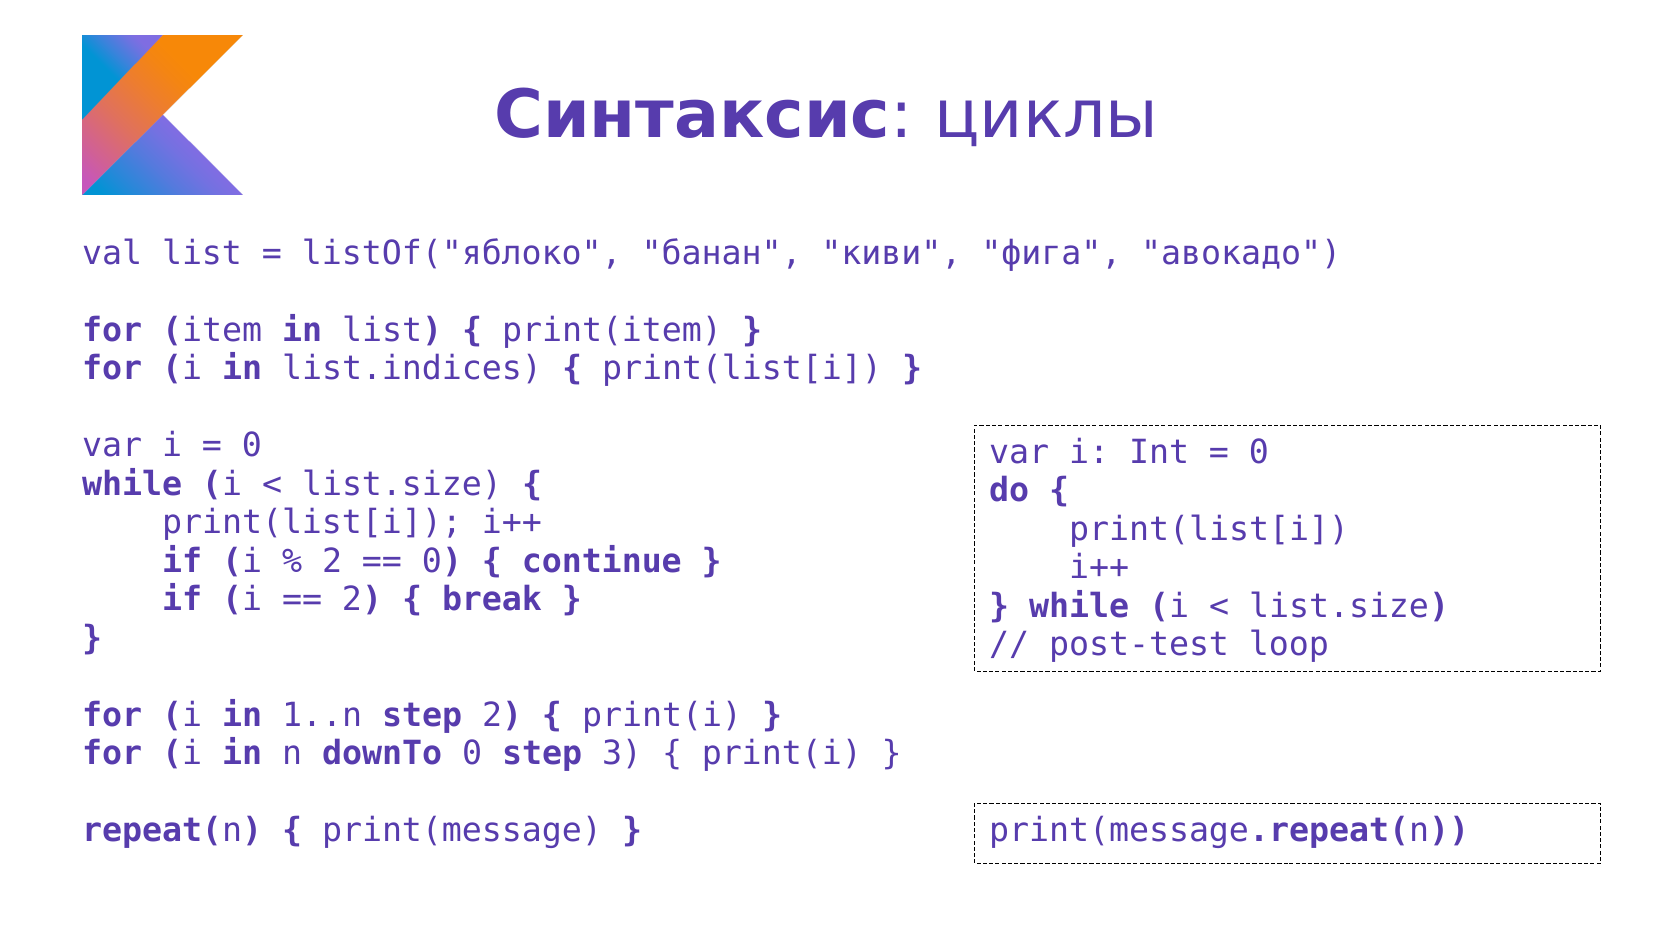

# Синтаксис: циклы
val list = listOf("яблоко", "банан", "киви", "фига", "авокадо")
for (item in list) { print(item) }
for (i in list.indices) { print(list[i]) }
var i = 0
while (i < list.size) {
 print(list[i]); i++
 if (i % 2 == 0) { continue }
 if (i == 2) { break }
}
for (i in 1..n step 2) { print(i) }
for (i in n downTo 0 step 3) { print(i) }
repeat(n) { print(message) }
var i: Int = 0
do {
 print(list[i])
 i++
} while (i < list.size)
// post-test loop
print(message.repeat(n))